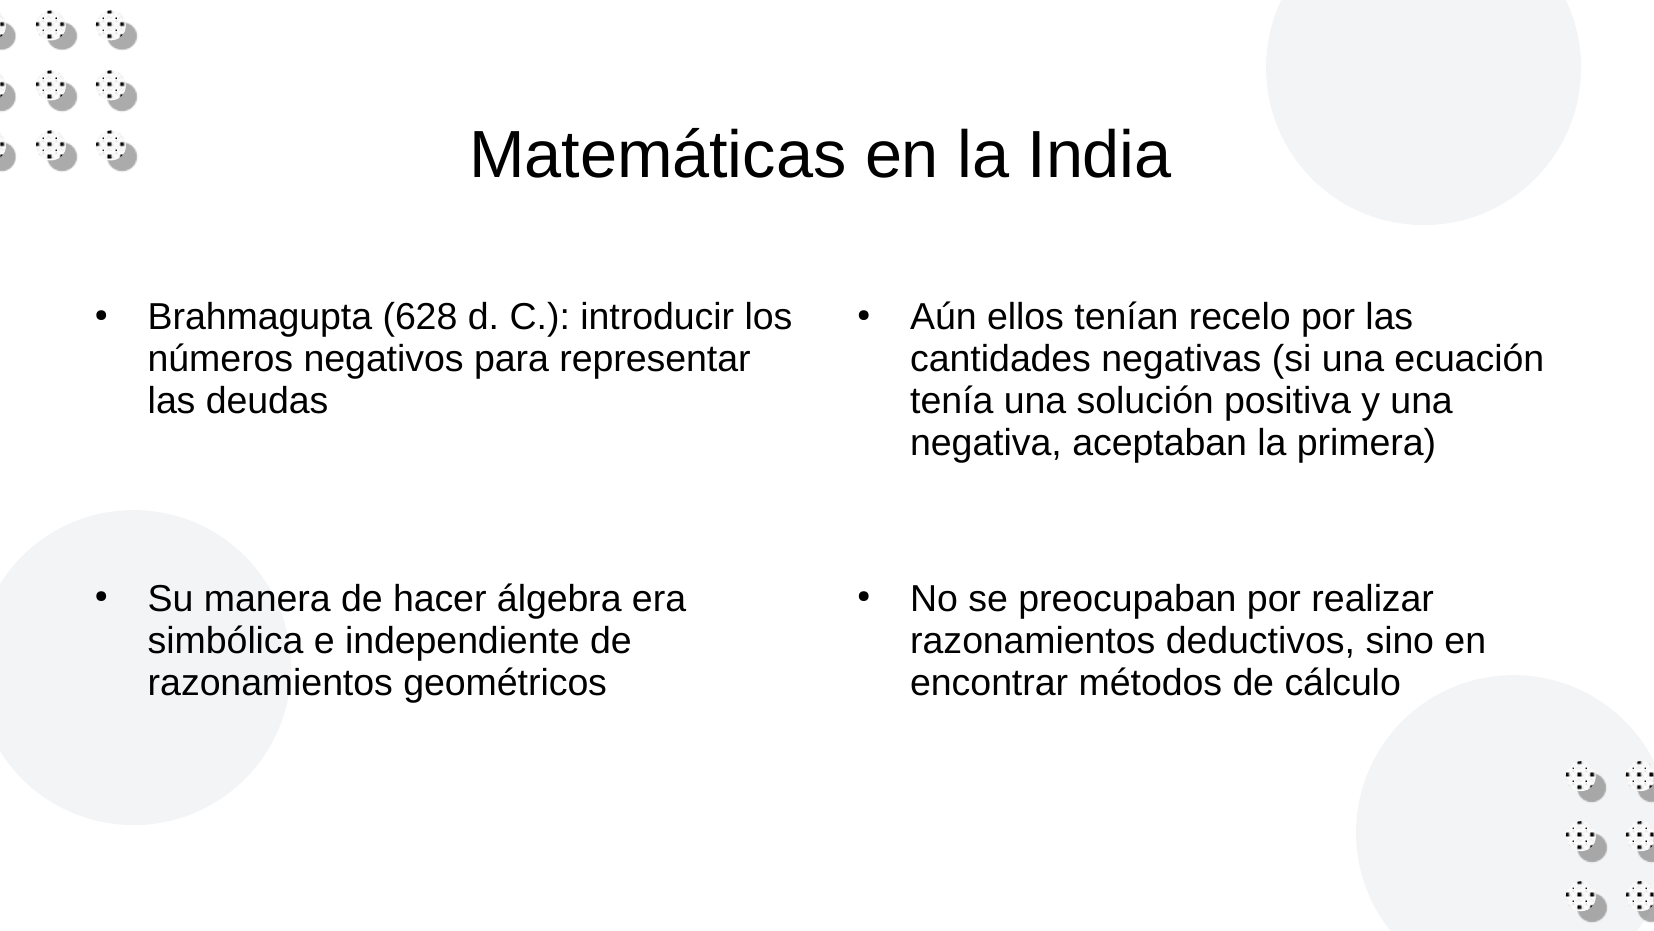

# Matemáticas en la India
Brahmagupta (628 d. C.): introducir los números negativos para representar las deudas
Aún ellos tenían recelo por las cantidades negativas (si una ecuación tenía una solución positiva y una negativa, aceptaban la primera)
Su manera de hacer álgebra era simbólica e independiente de razonamientos geométricos
No se preocupaban por realizar razonamientos deductivos, sino en encontrar métodos de cálculo